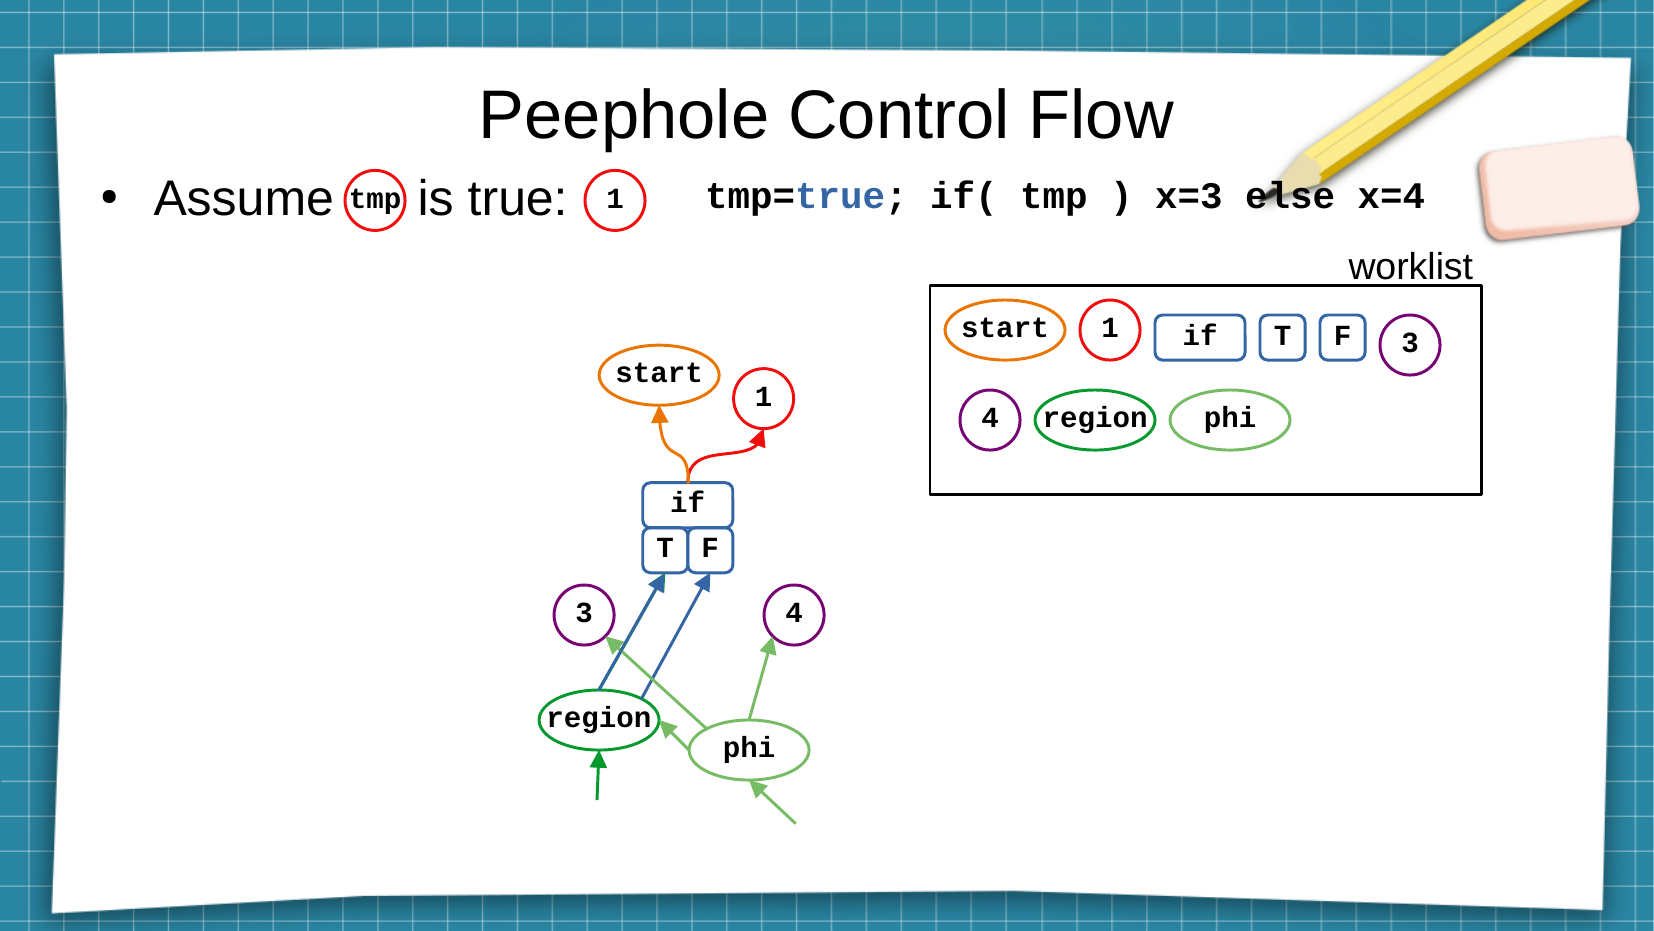

# Peephole Control Flow
Assume is true:
tmp
1
tmp=true; if( tmp ) x=3 else x=4
worklist
start
1
if
T
F
3
start
1
4
region
phi
if
T
F
3
4
region
phi